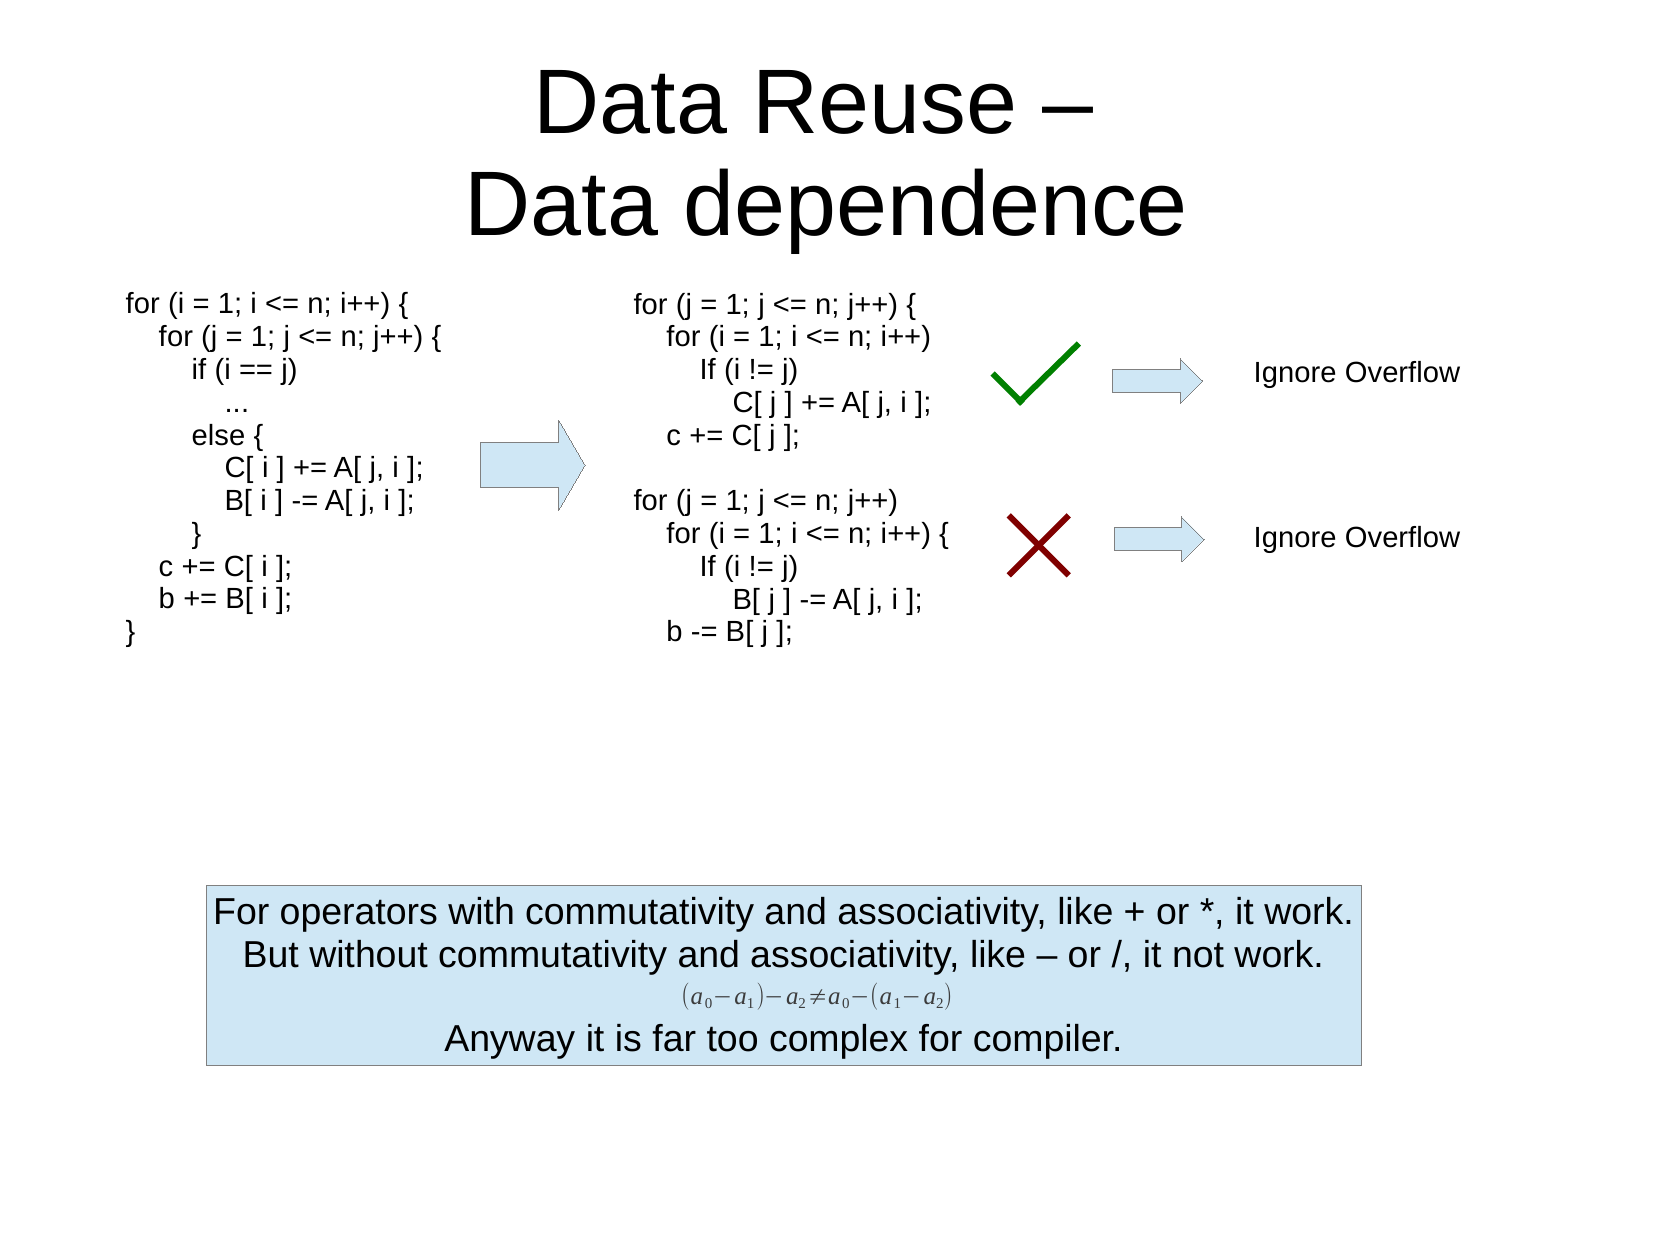

# Data Reuse – Data dependence
for (i = 1; i <= n; i++) {
 for (j = 1; j <= n; j++) {
 if (i == j)
 ...
 else {
 C[ i ] += A[ j, i ];
 B[ i ] -= A[ j, i ];
 }
 c += C[ i ];
 b += B[ i ];
}
for (j = 1; j <= n; j++) {
 for (i = 1; i <= n; i++)
 If (i != j)
 C[ j ] += A[ j, i ];
 c += C[ j ];
for (j = 1; j <= n; j++)
 for (i = 1; i <= n; i++) {
 If (i != j)
 B[ j ] -= A[ j, i ];
 b -= B[ j ];
Ignore Overflow
Ignore Overflow
For operators with commutativity and associativity, like + or *, it work.
But without commutativity and associativity, like – or /, it not work.
Anyway it is far too complex for compiler.